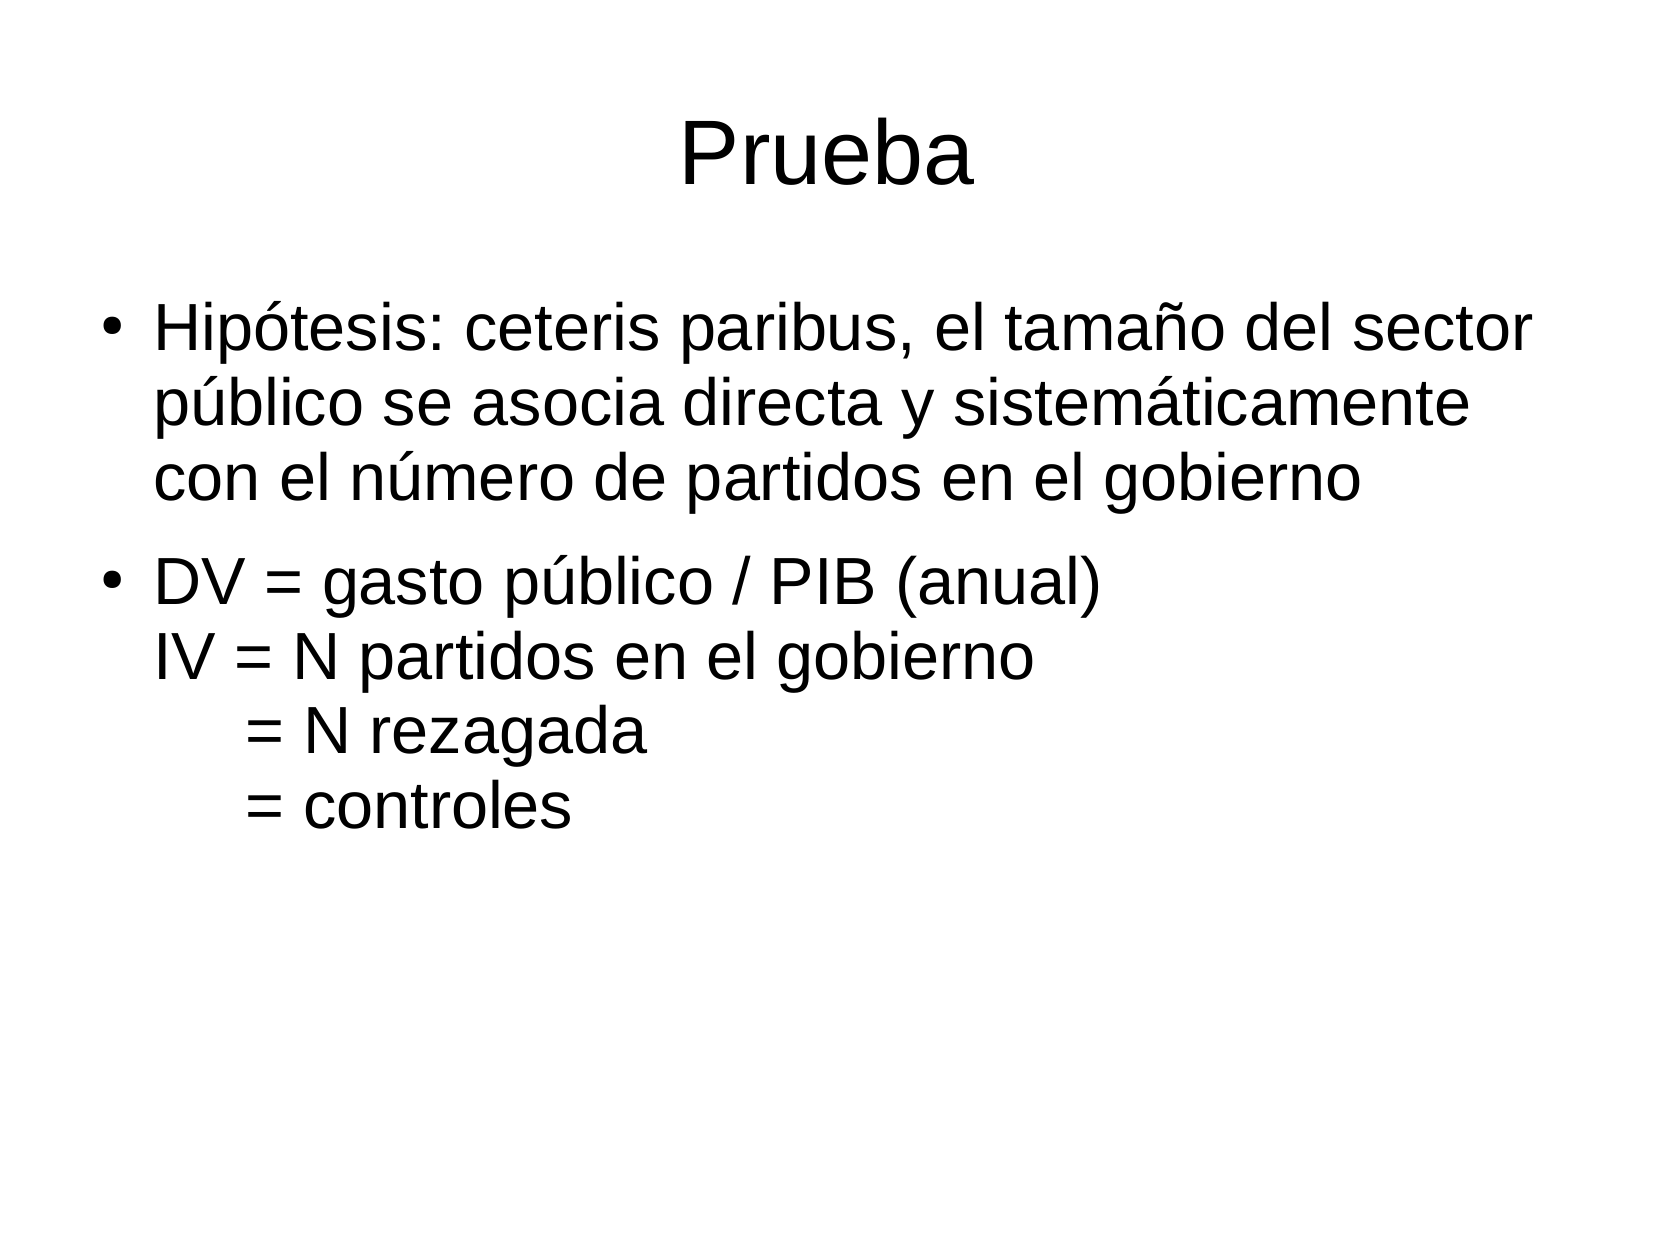

# Prueba
Hipótesis: ceteris paribus, el tamaño del sector público se asocia directa y sistemáticamente con el número de partidos en el gobierno
DV = gasto público / PIB (anual)
IV = N partidos en el gobierno
 = N rezagada
 = controles